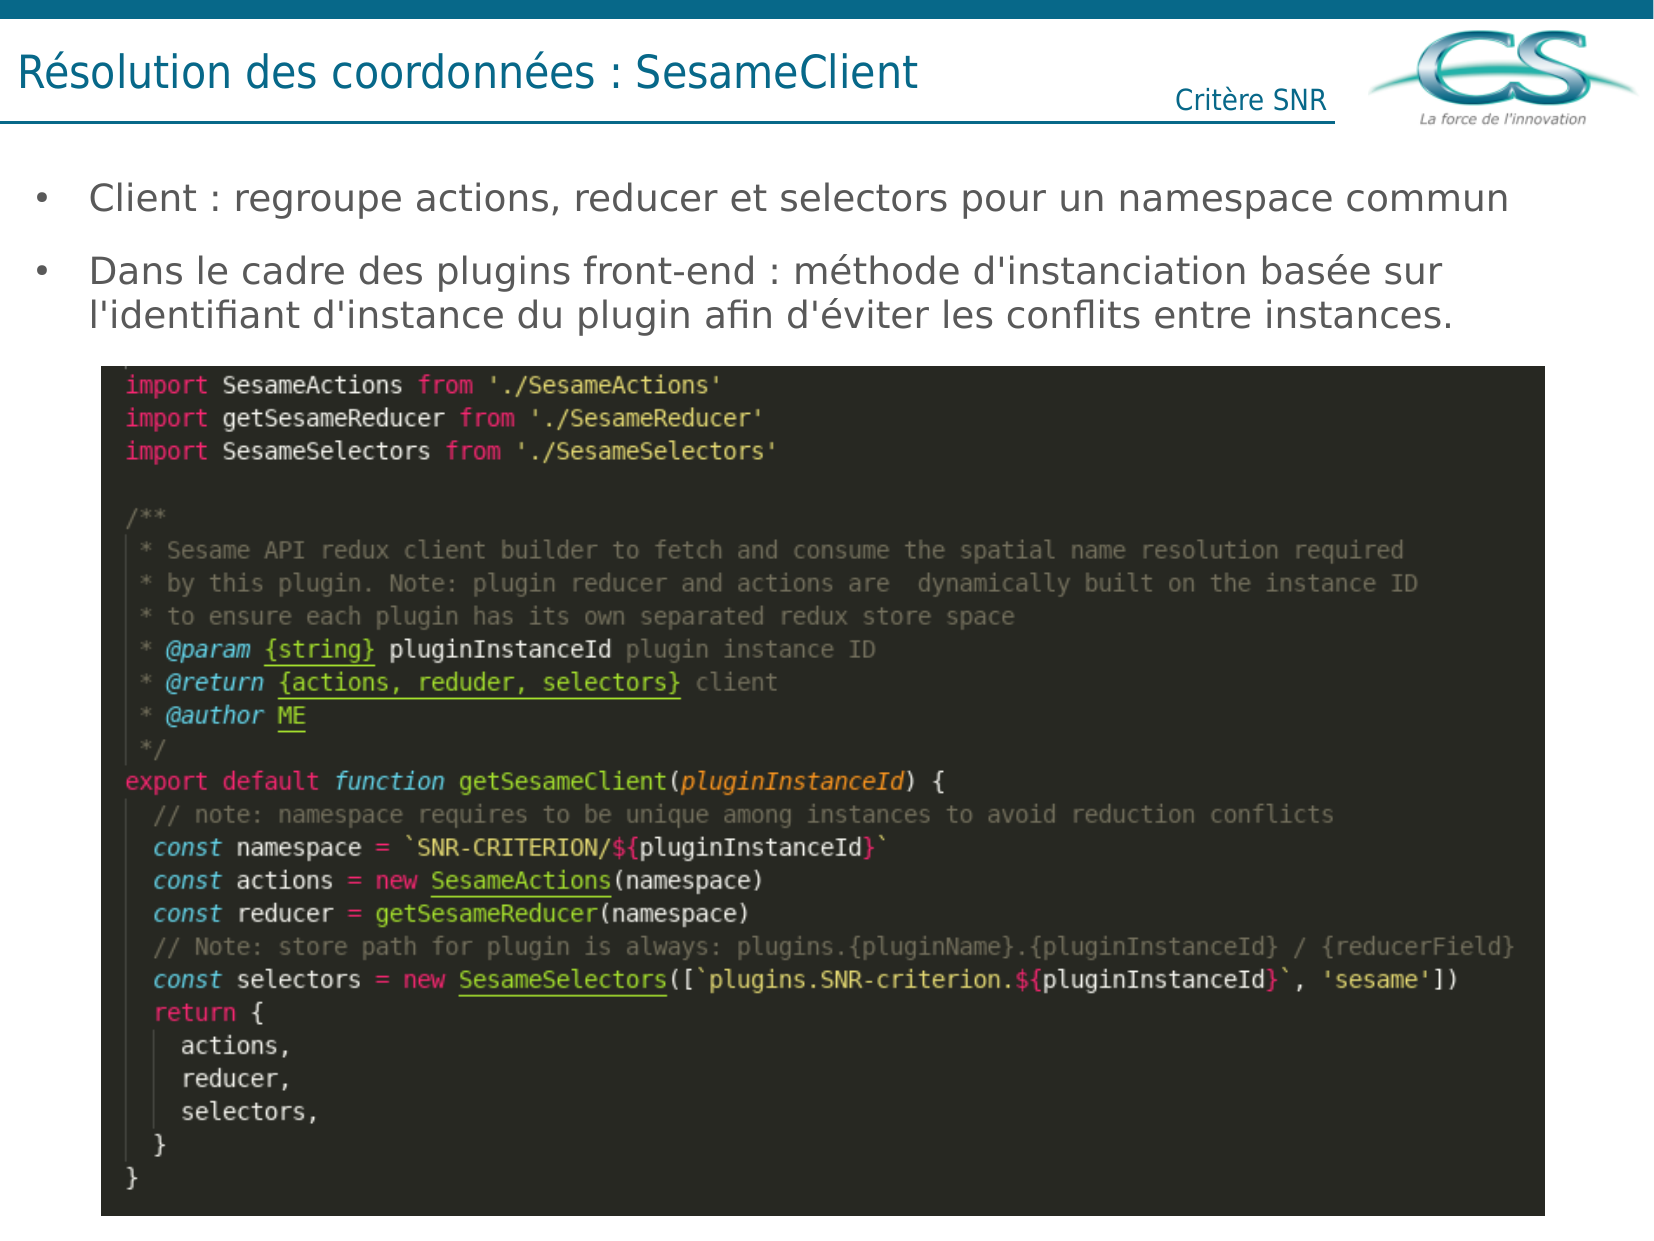

Résolution des coordonnées : SesameClient
Critère SNR
# Client : regroupe actions, reducer et selectors pour un namespace commun
Dans le cadre des plugins front-end : méthode d'instanciation basée sur l'identifiant d'instance du plugin afin d'éviter les conflits entre instances.